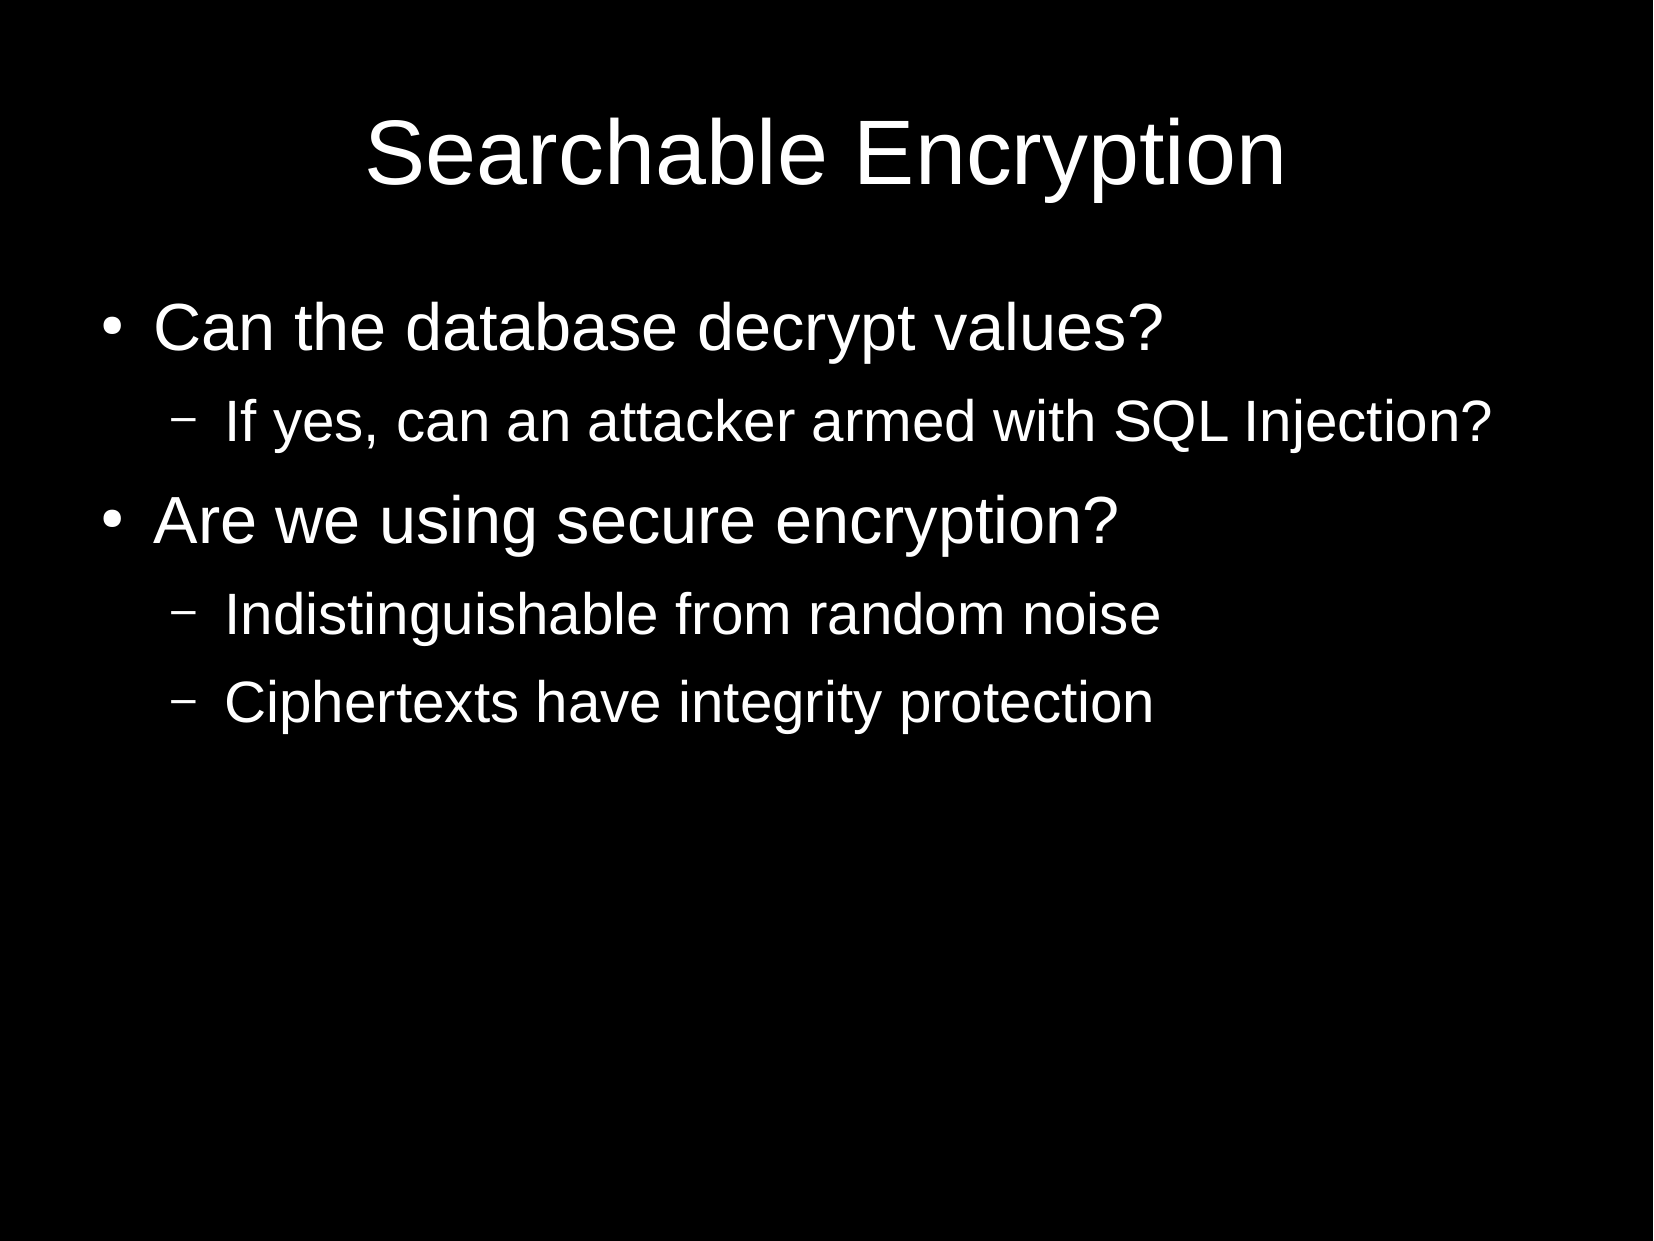

# Searchable Encryption
Can the database decrypt values?
If yes, can an attacker armed with SQL Injection?
Are we using secure encryption?
Indistinguishable from random noise
Ciphertexts have integrity protection